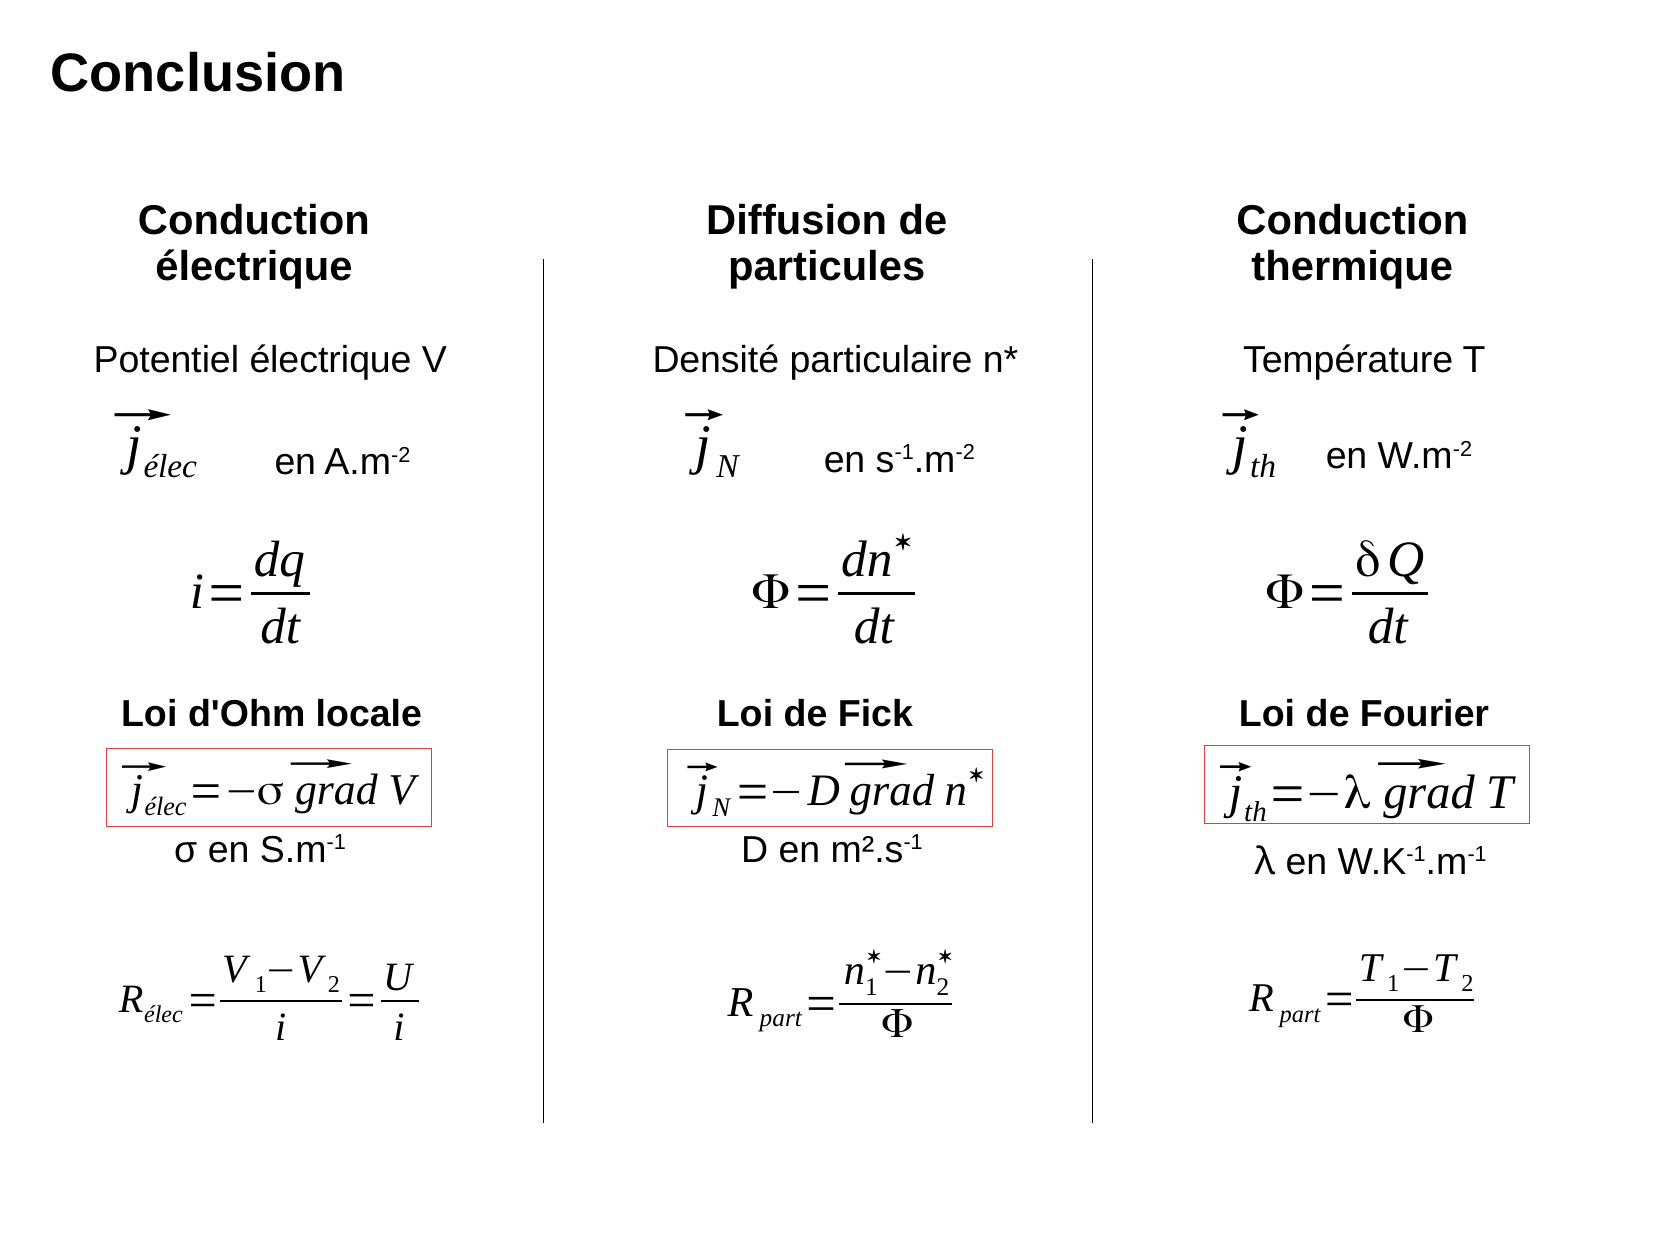

Conclusion
Conduction électrique
Diffusion de
particules
Conduction thermique
 Potentiel électrique V			Densité particulaire n*				Température T
en W.m-2
en s-1.m-2
en A.m-2
Loi d'Ohm locale
Loi de Fick
Loi de Fourier
σ en S.m-1
D en m².s-1
λ en W.K-1.m-1